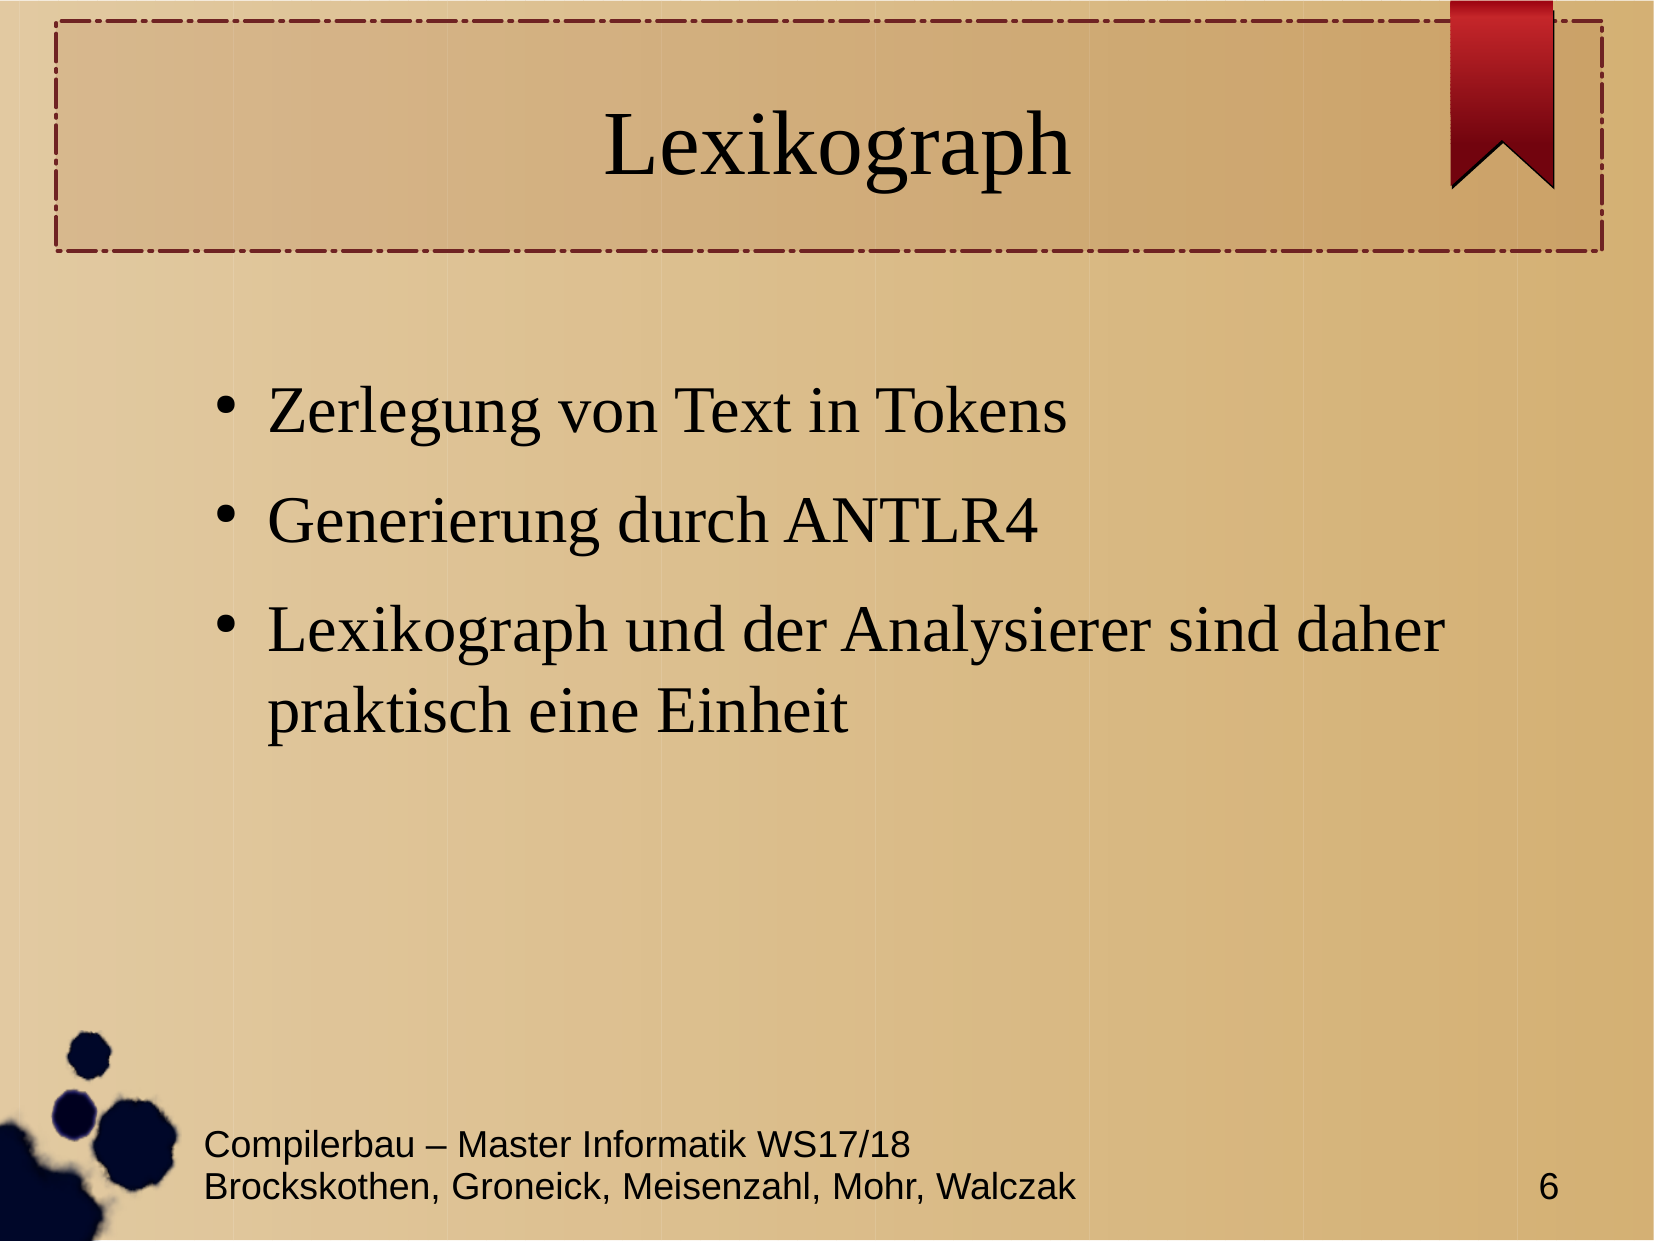

# Lexikograph
Zerlegung von Text in Tokens
Generierung durch ANTLR4
Lexikograph und der Analysierer sind daher praktisch eine Einheit